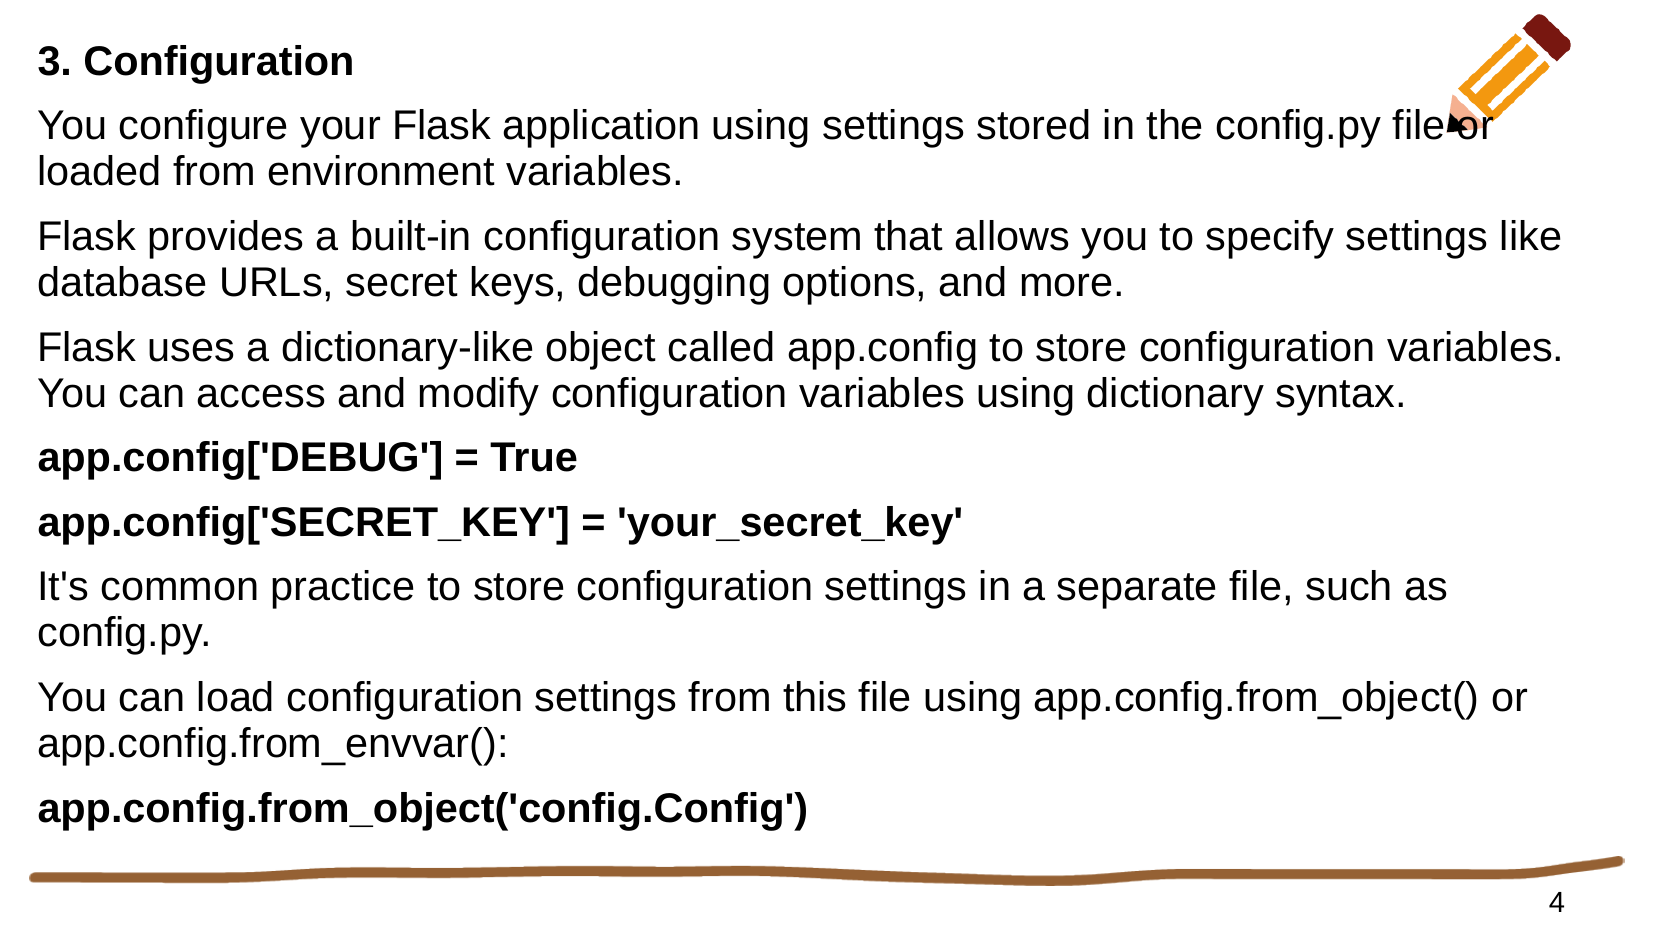

# 3. Configuration
You configure your Flask application using settings stored in the config.py file or loaded from environment variables.
Flask provides a built-in configuration system that allows you to specify settings like database URLs, secret keys, debugging options, and more.
Flask uses a dictionary-like object called app.config to store configuration variables. You can access and modify configuration variables using dictionary syntax.
app.config['DEBUG'] = True
app.config['SECRET_KEY'] = 'your_secret_key'
It's common practice to store configuration settings in a separate file, such as config.py.
You can load configuration settings from this file using app.config.from_object() or app.config.from_envvar():
app.config.from_object('config.Config')
4